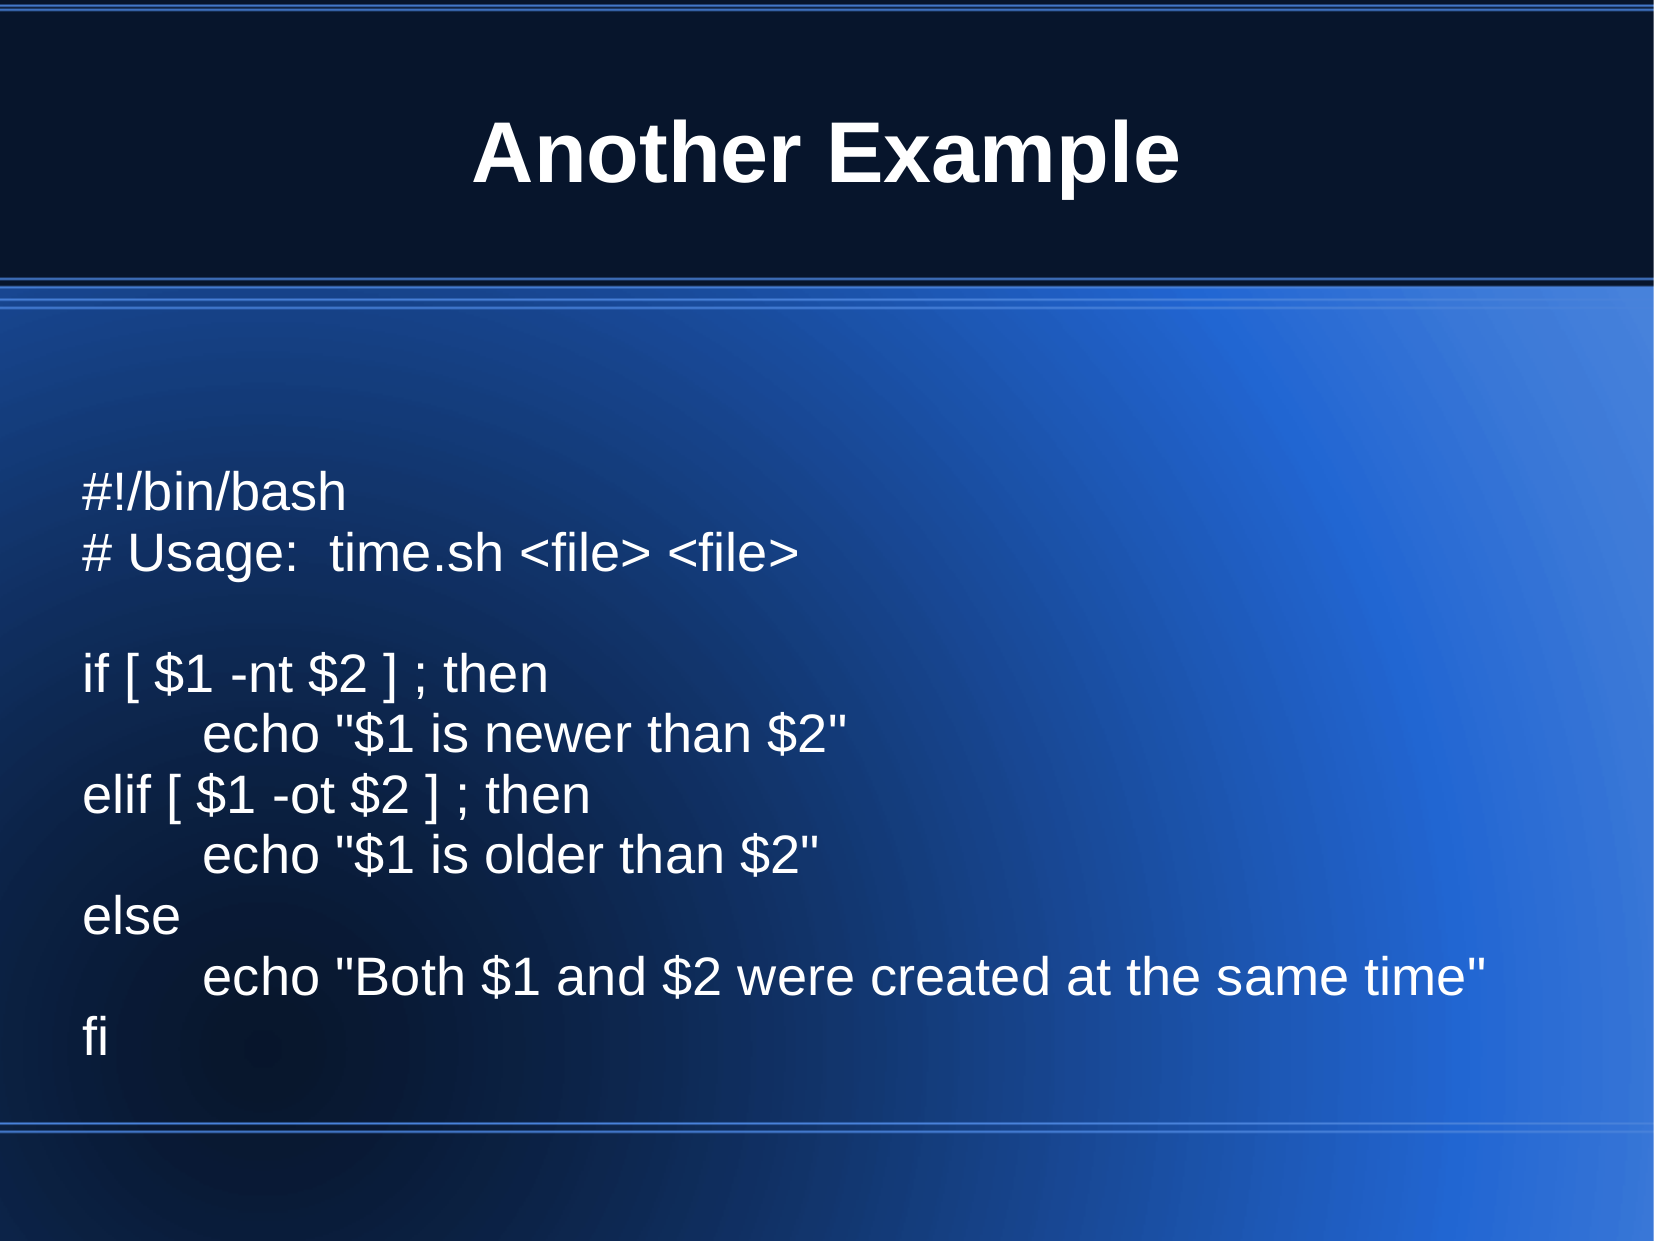

# Another Example
#!/bin/bash
# Usage: time.sh <file> <file>
if [ $1 -nt $2 ] ; then
 echo "$1 is newer than $2"
elif [ $1 -ot $2 ] ; then
 echo "$1 is older than $2"
else
 echo "Both $1 and $2 were created at the same time"
fi